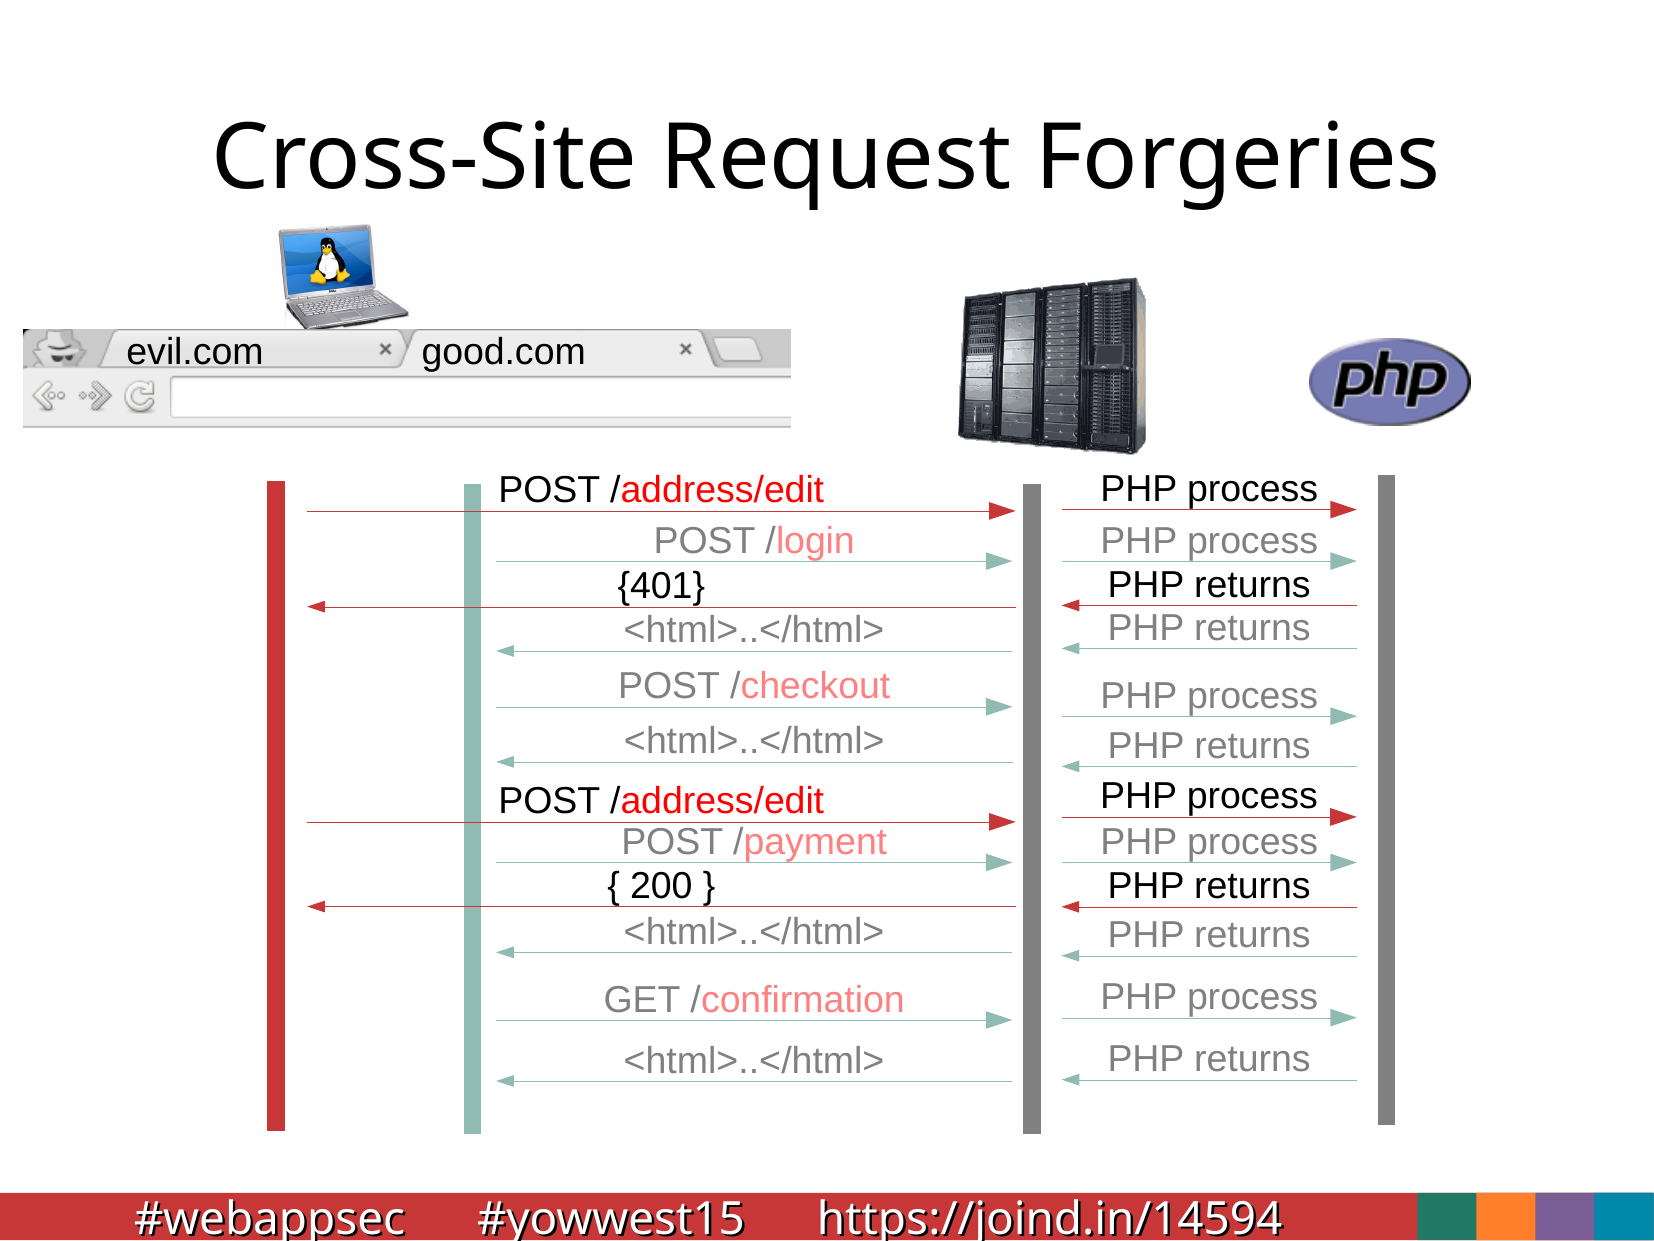

# Cross-Site Request Forgeries
evil.com
good.com
PHP process
POST /address/edit
PHP returns
{401}
PHP process
POST /address/edit
{ 200 }
PHP returns
POST /login
PHP process
PHP returns
<html>..</html>
POST /checkout
PHP process
<html>..</html>
PHP returns
POST /payment
PHP process
<html>..</html>
PHP returns
PHP process
GET /confirmation
PHP returns
<html>..</html>